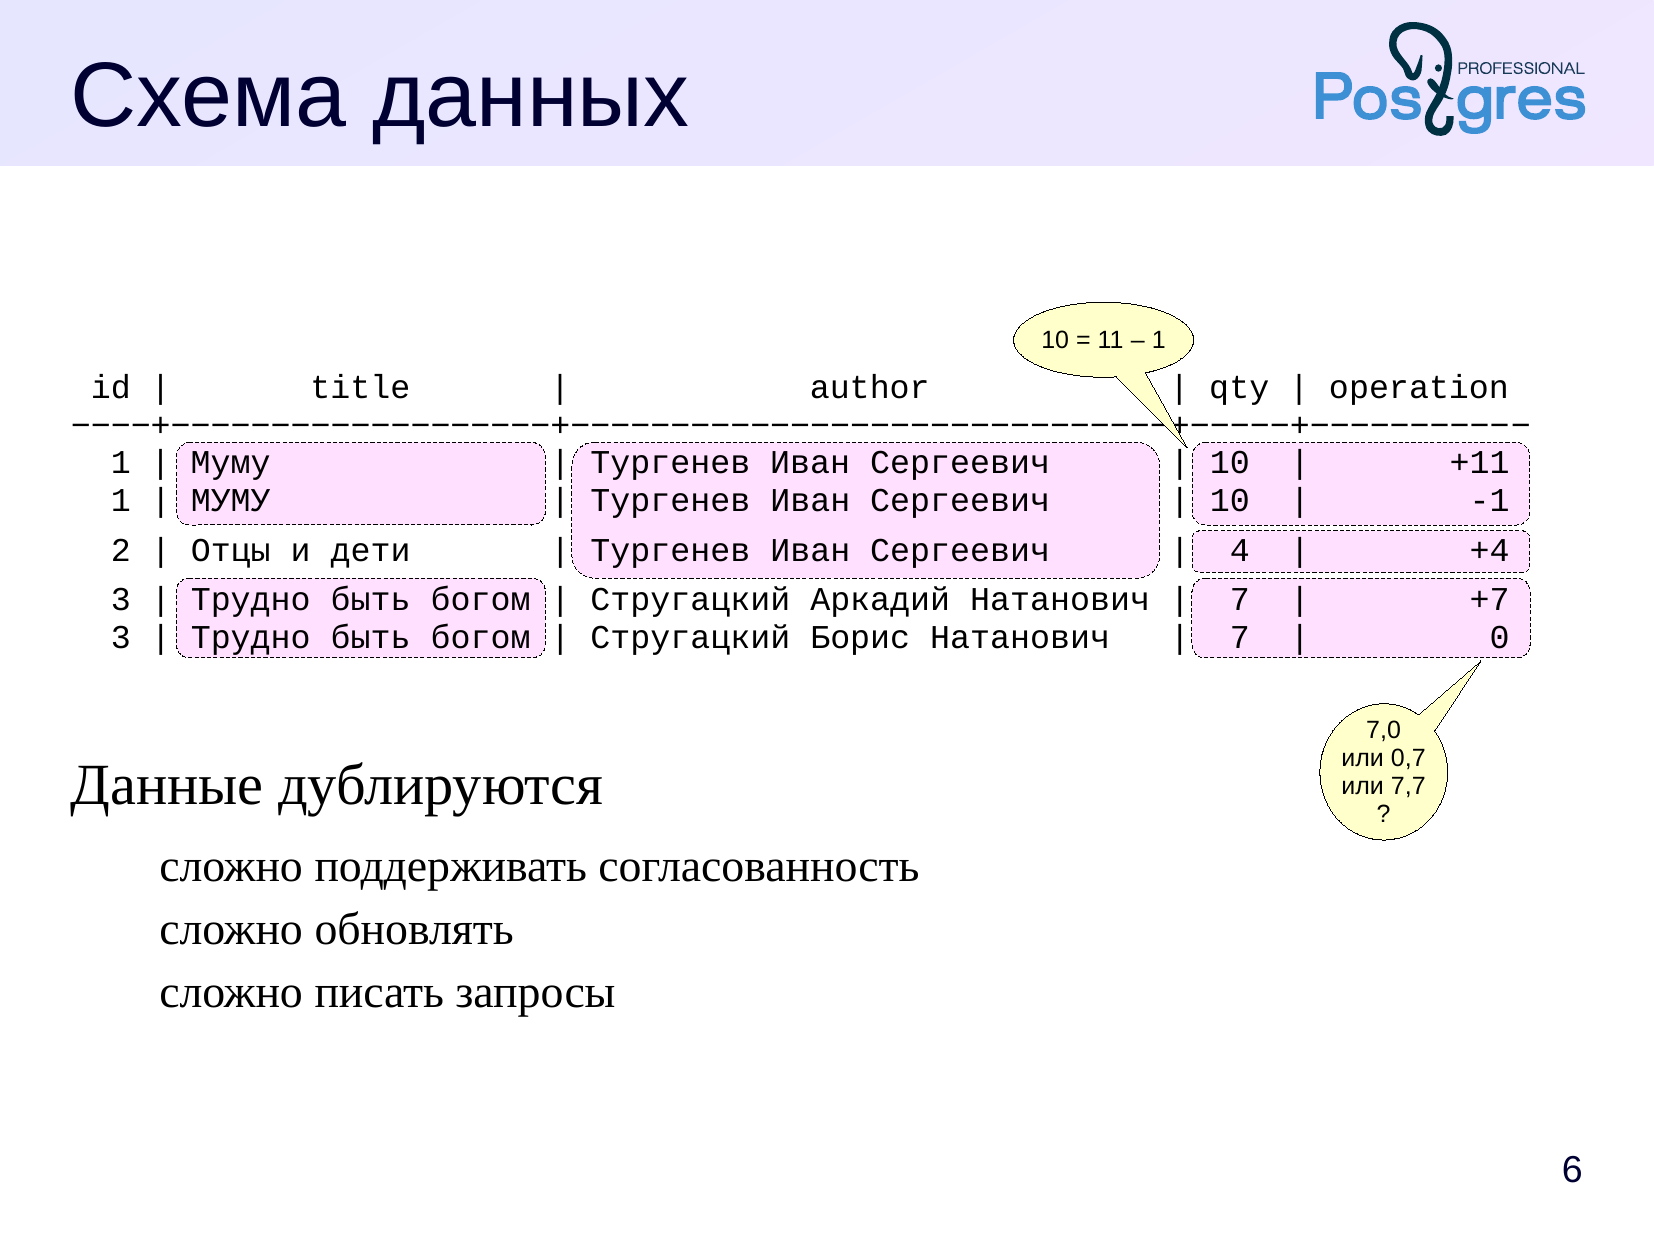

# Схема данных
 id | title | author | qty | operation
−−−−+−−−−−−−−−−−−−−−−−−−+−−−−−−−−−−−−−−−−−−−−−−−−−−−−−−+−−−−−+−−−−−−−−−−−
 1 | Муму | Тургенев Иван Сергеевич | 10 | +11
 1 | МУМУ | Тургенев Иван Сергеевич | 10 | -1
 2 | Отцы и дети | Тургенев Иван Сергеевич | 4 | +4
 3 | Трудно быть богом | Стругацкий Аркадий Натанович | 7 | +7
 3 | Трудно быть богом | Стругацкий Борис Натанович | 7 | 0
Данные дублируются
сложно поддерживать согласованность
сложно обновлять
сложно писать запросы
10 = 11 – 1
7,0
или 0,7
или 7,7
?